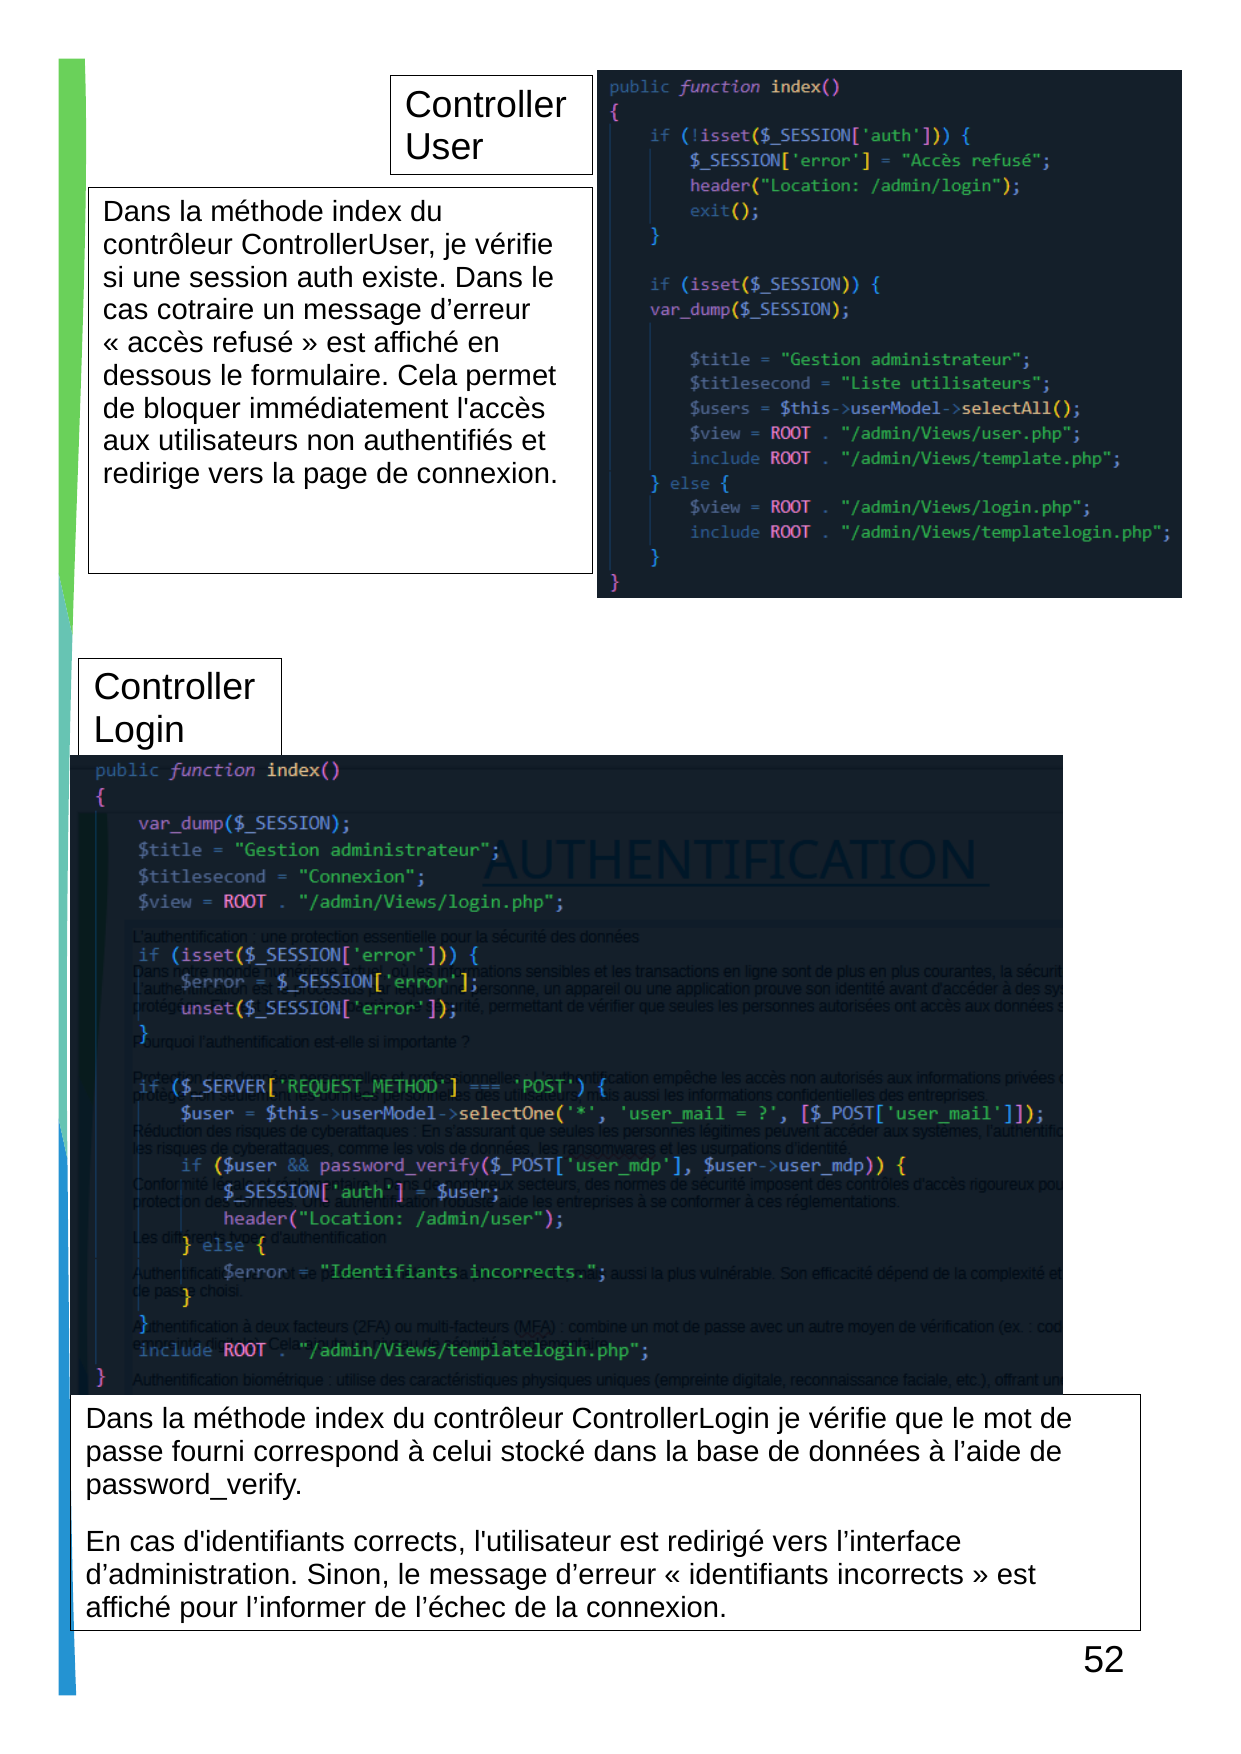

ControllerUser
Dans la méthode index du contrôleur ControllerUser, je vérifie si une session auth existe. Dans le cas cotraire un message d’erreur « accès refusé » est affiché en dessous le formulaire. Cela permet de bloquer immédiatement l'accès aux utilisateurs non authentifiés et redirige vers la page de connexion.
ControllerLogin
Dans la méthode index du contrôleur ControllerLogin je vérifie que le mot de passe fourni correspond à celui stocké dans la base de données à l’aide de password_verify.
En cas d'identifiants corrects, l'utilisateur est redirigé vers l’interface d’administration. Sinon, le message d’erreur « identifiants incorrects » est affiché pour l’informer de l’échec de la connexion.